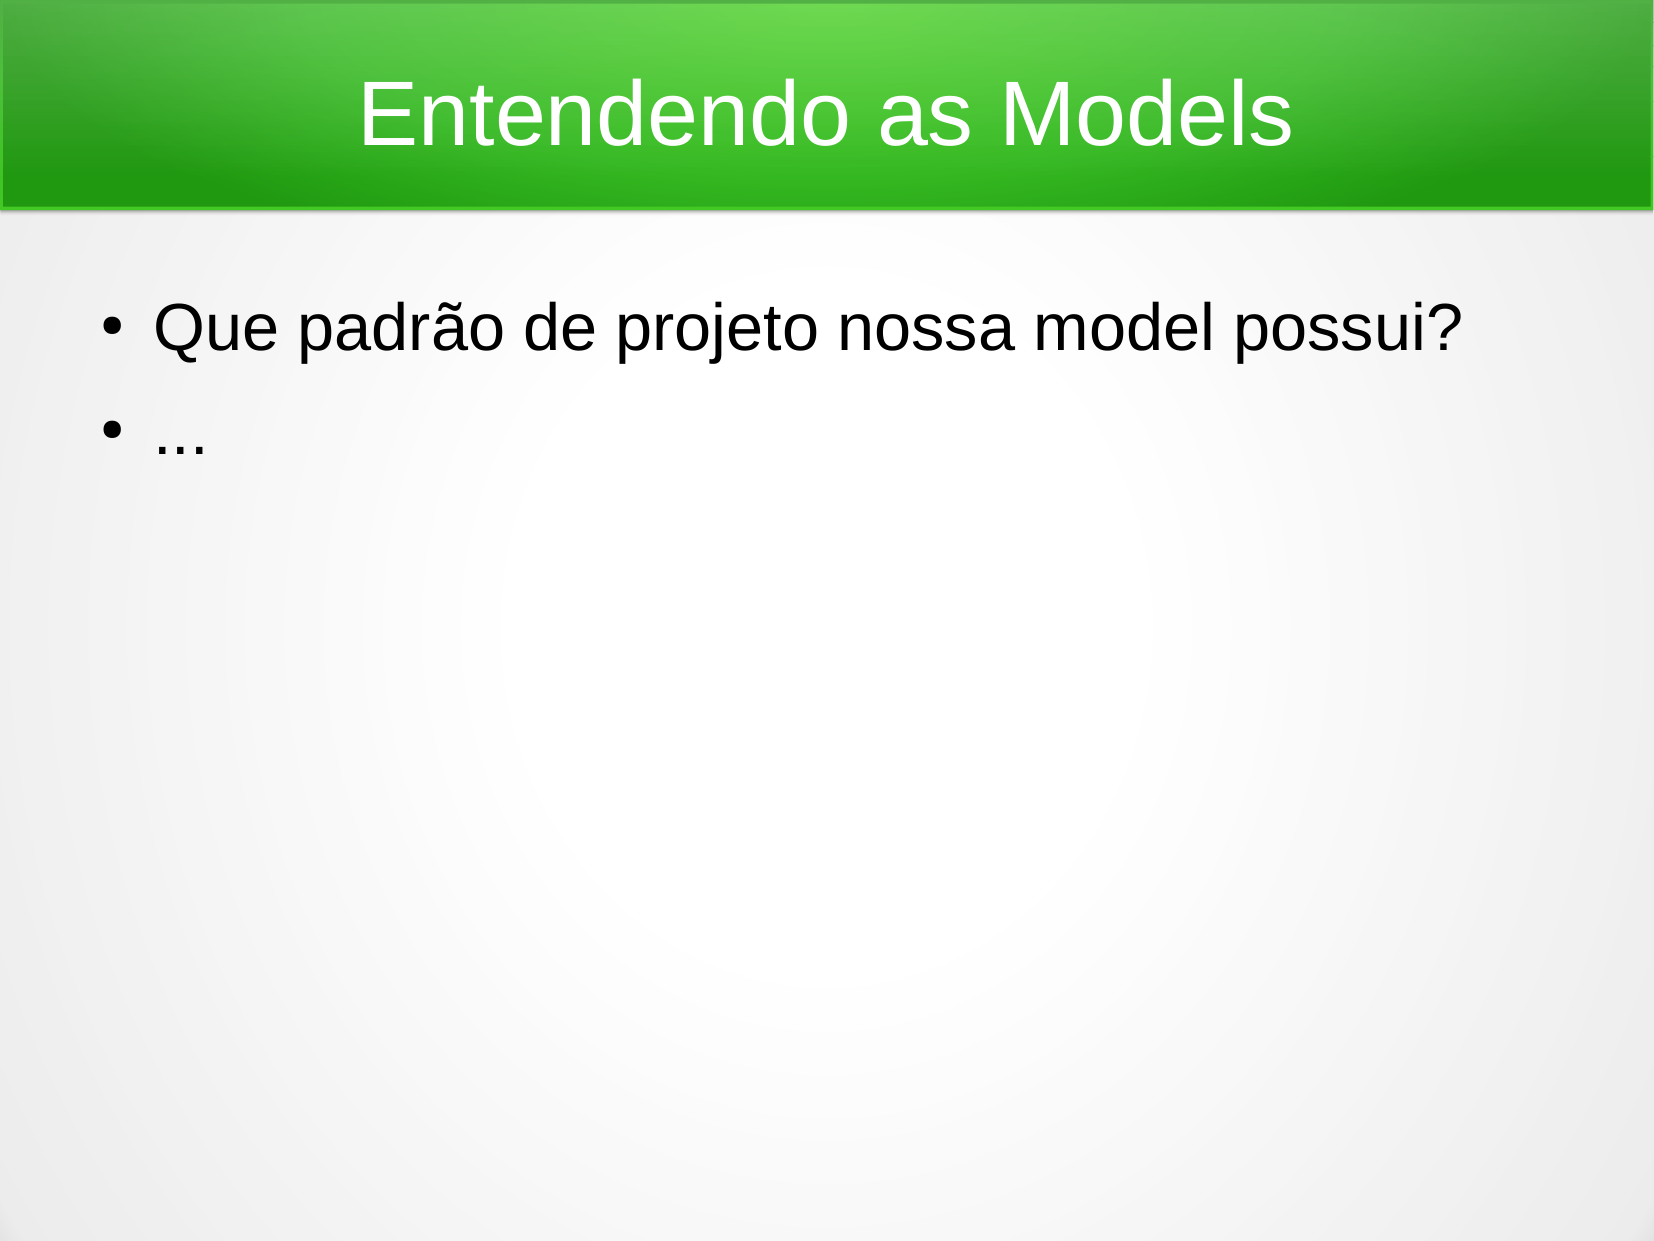

# Entendendo as Models
Que padrão de projeto nossa model possui?
...